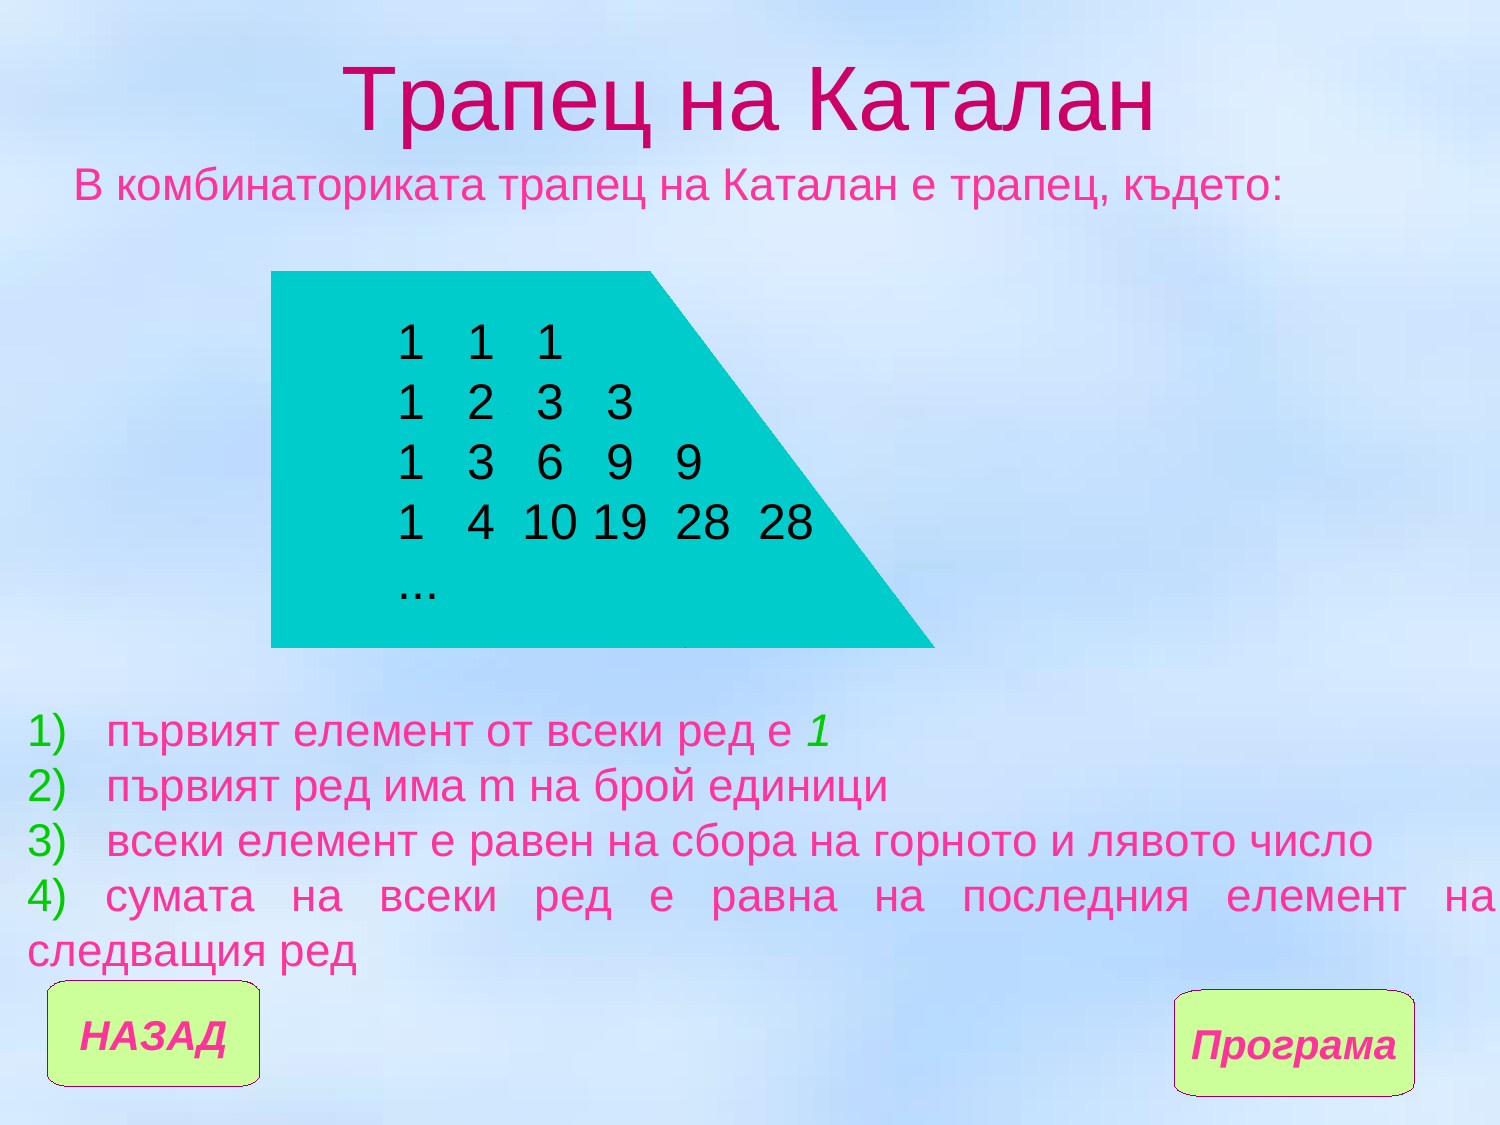

# Трапец на Каталан
В комбинаториката трапец на Каталан е трапец, където:
 1 1 1
 1 2 3 3
 1 3 6 9 9
 1 4 10 19 28 28
 ...
1) първият елемент от всеки ред е 1
2) първият ред има m на брой единици
3) всеки елемент е равен на сбора на горното и лявото число
4) сумата на всеки ред е равна на последния елемент на следващия ред
НАЗАД
Програма